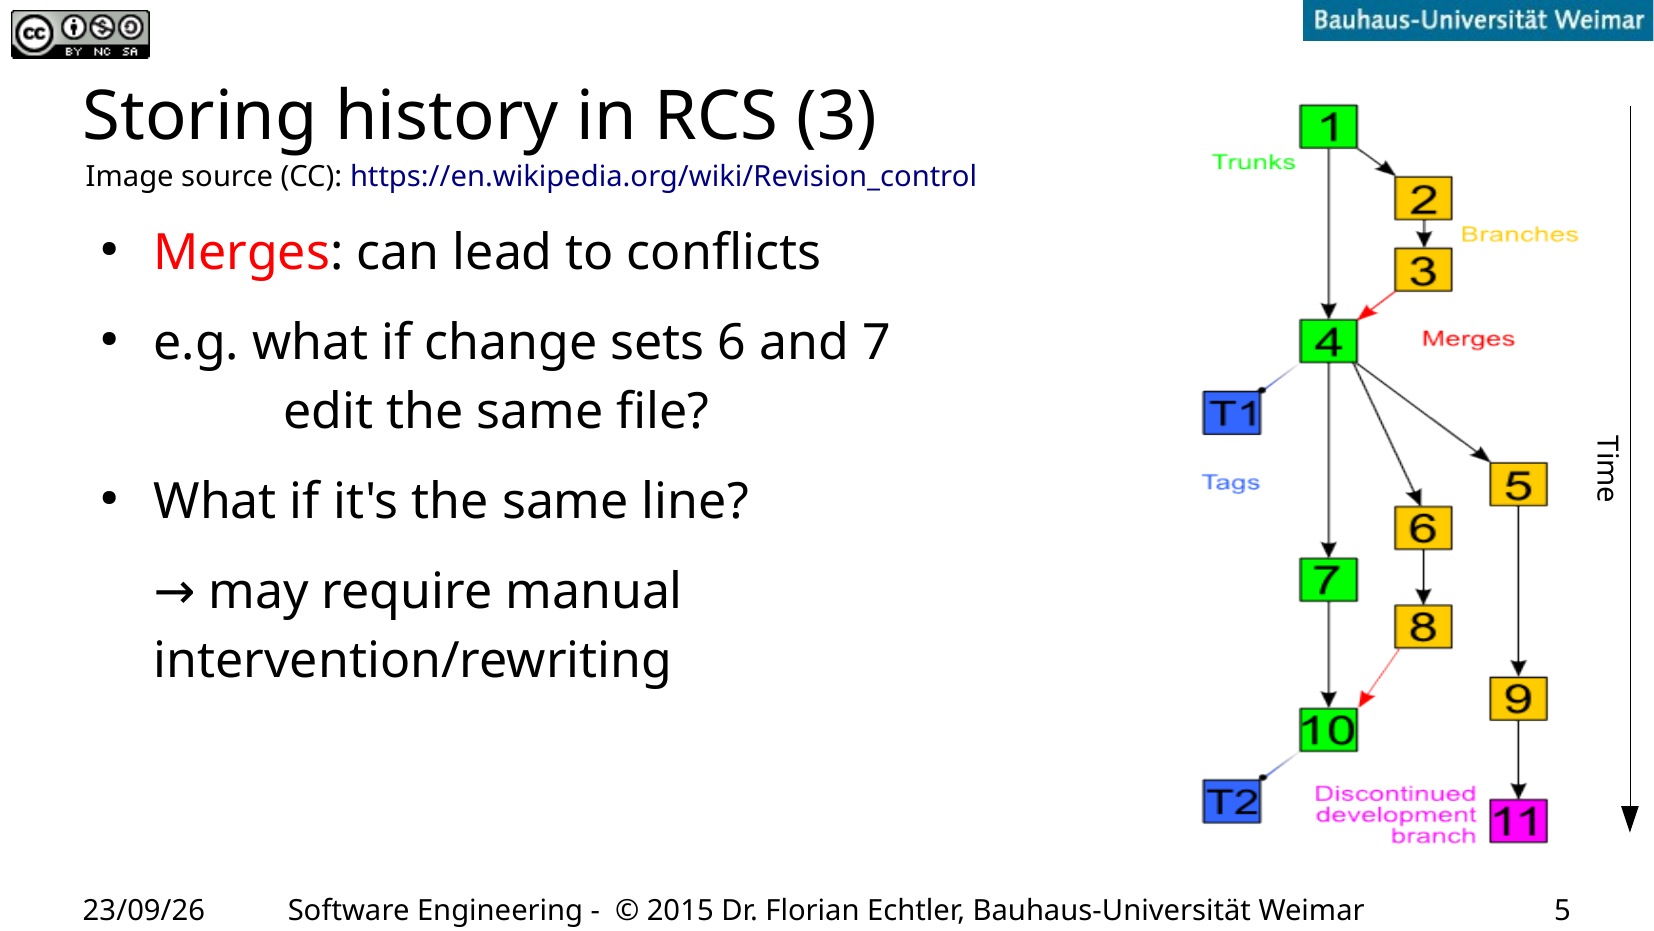

# Storing history in RCS (3)
Time
Image source (CC): https://en.wikipedia.org/wiki/Revision_control
Merges: can lead to conflicts
e.g. what if change sets 6 and 7 edit the same file?
What if it's the same line?
→ may require manual intervention/rewriting
Software Engineering - © 2015 Dr. Florian Echtler, Bauhaus-Universität Weimar
5